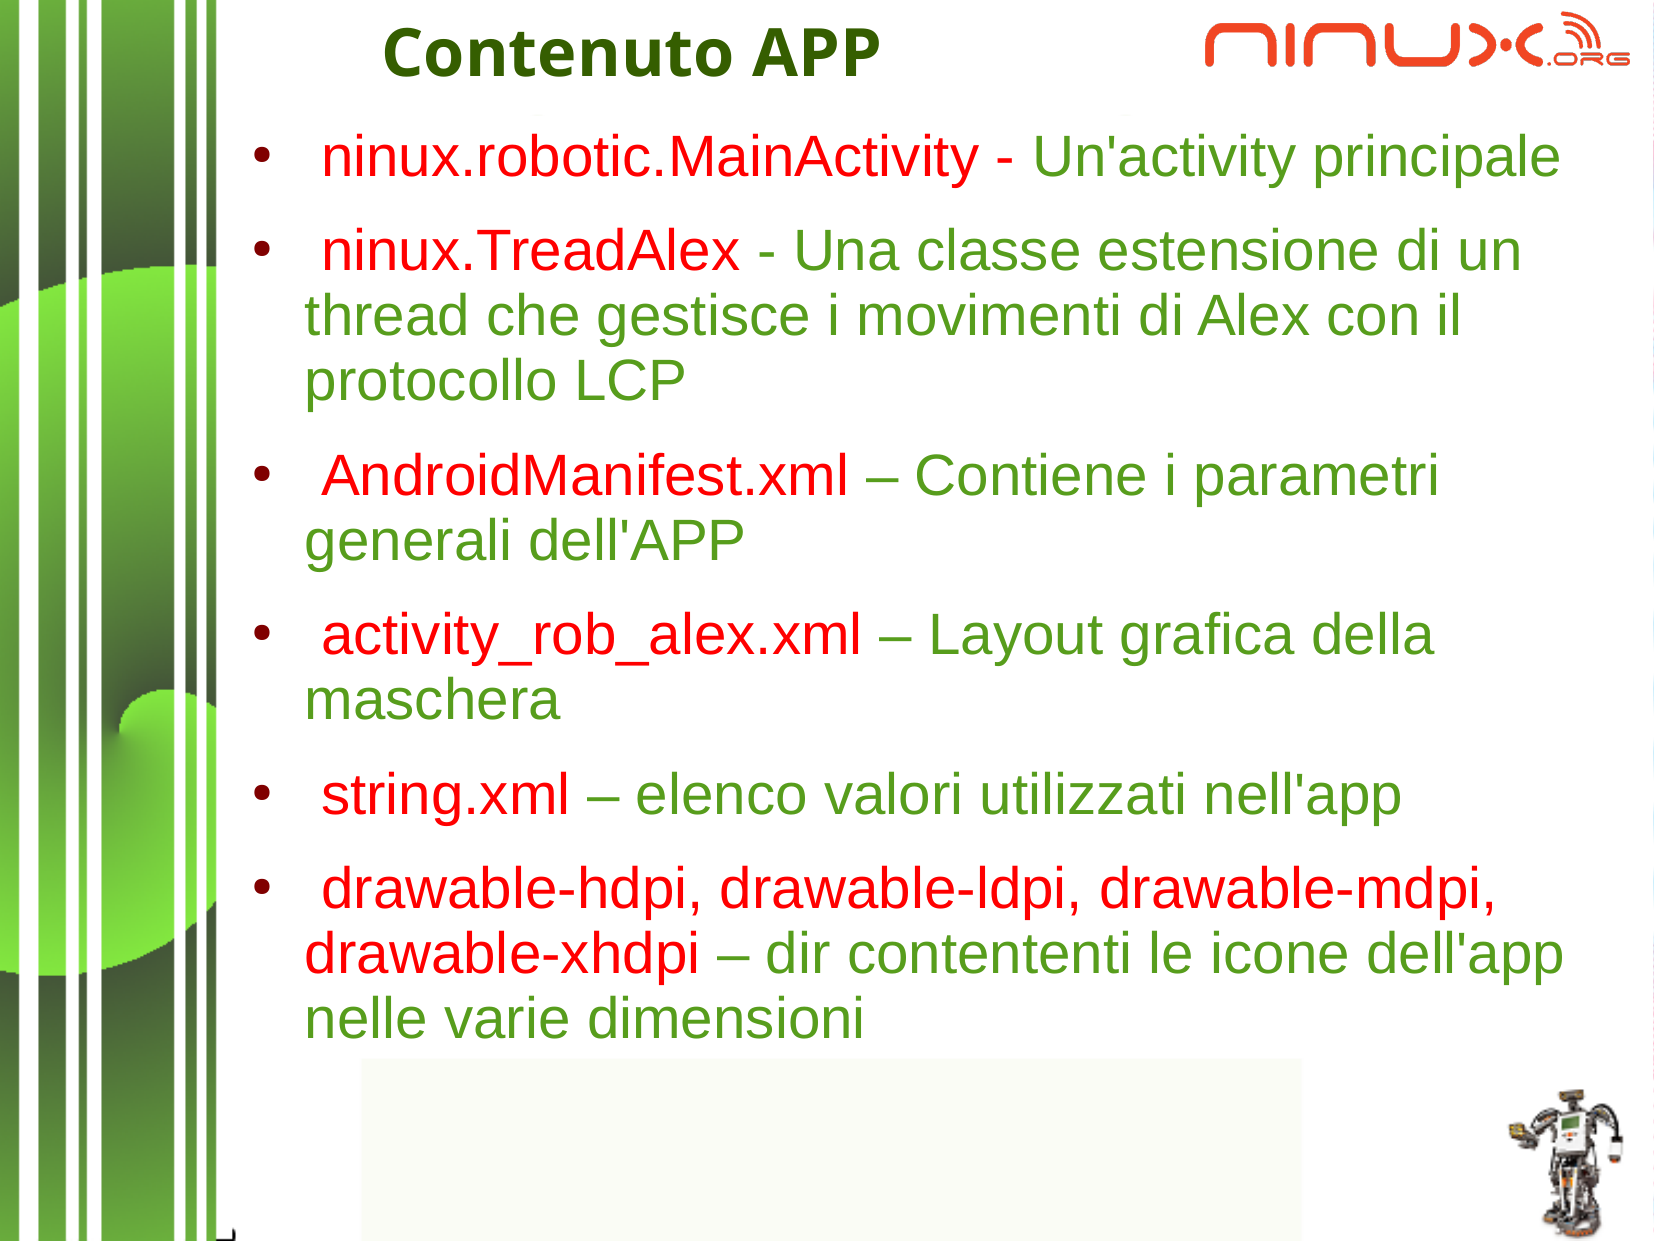

# Contenuto APP
 ninux.robotic.MainActivity - Un'activity principale
 ninux.TreadAlex - Una classe estensione di un thread che gestisce i movimenti di Alex con il protocollo LCP
 AndroidManifest.xml – Contiene i parametri generali dell'APP
 activity_rob_alex.xml – Layout grafica della maschera
 string.xml – elenco valori utilizzati nell'app
 drawable-hdpi, drawable-ldpi, drawable-mdpi, drawable-xhdpi – dir contententi le icone dell'app nelle varie dimensioni